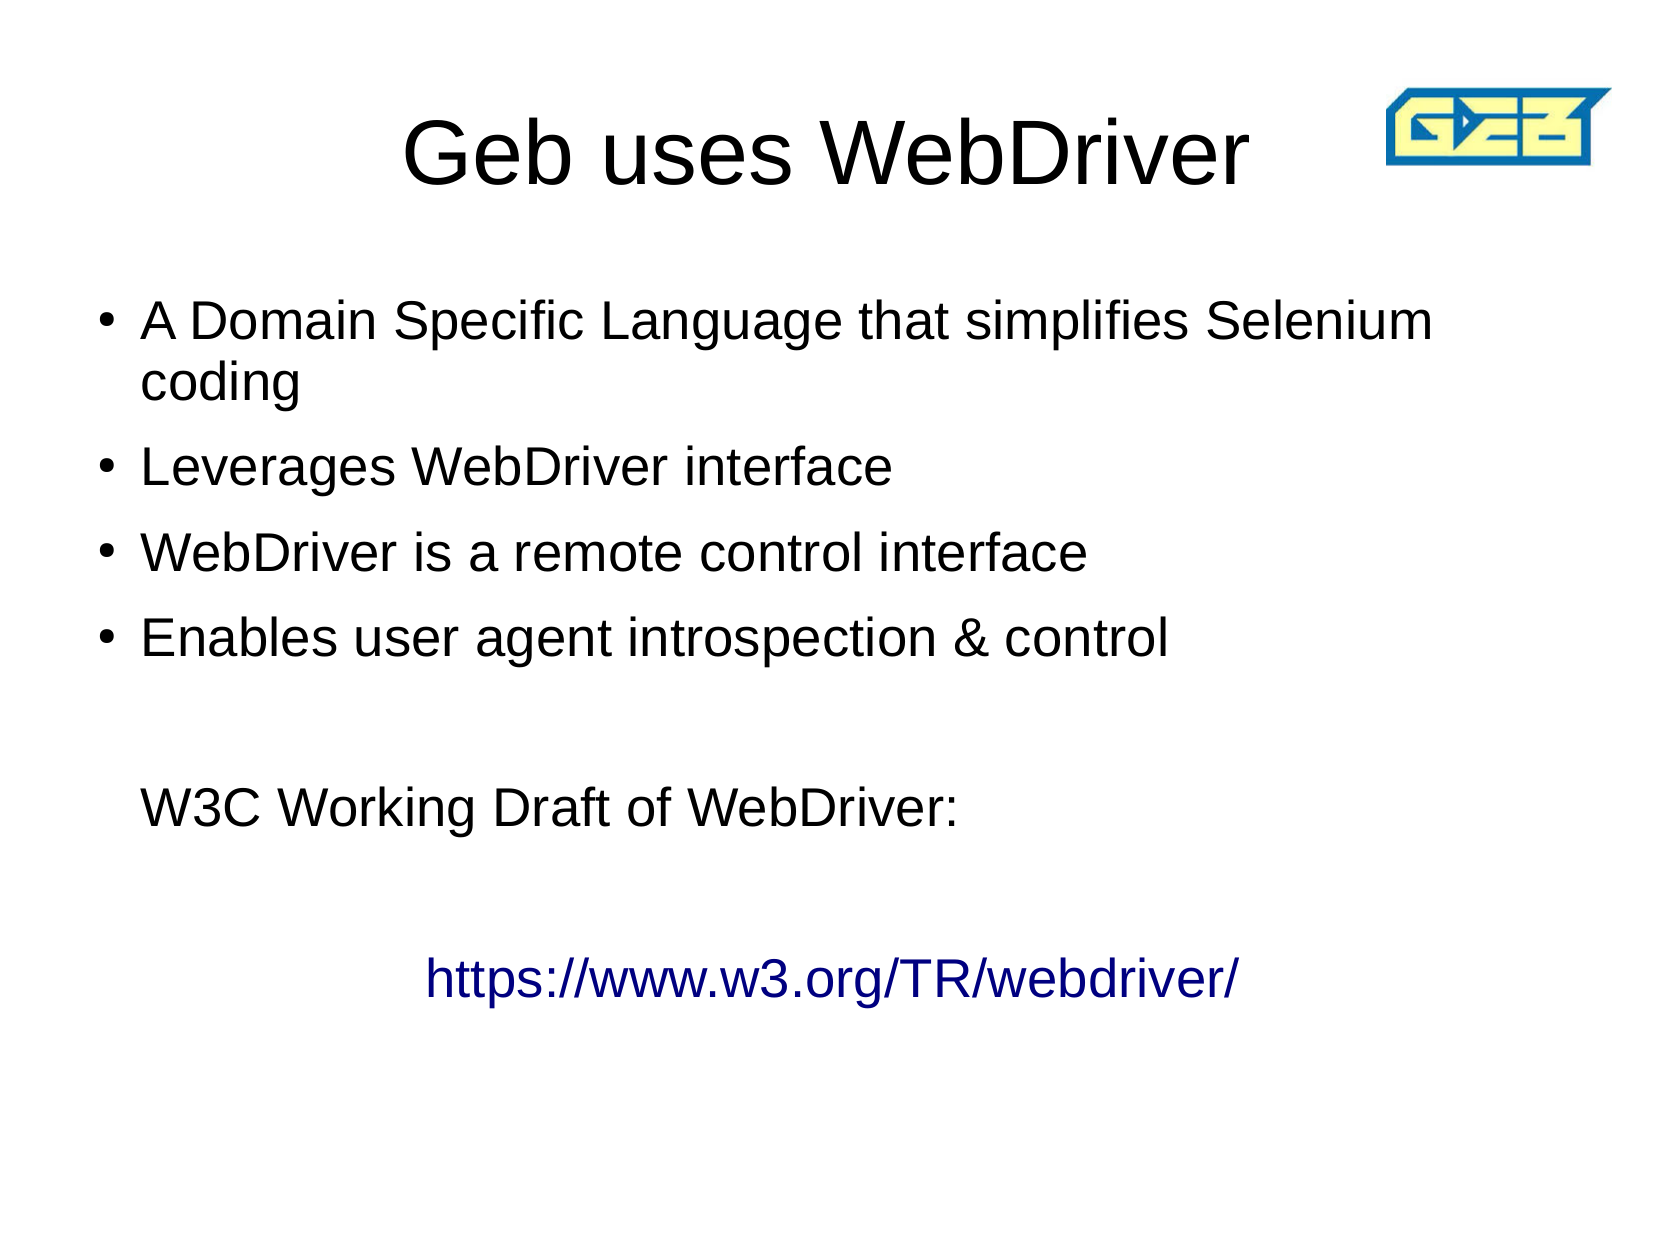

# Geb uses WebDriver
A Domain Specific Language that simplifies Selenium coding
Leverages WebDriver interface
WebDriver is a remote control interface
Enables user agent introspection & control
W3C Working Draft of WebDriver:
https://www.w3.org/TR/webdriver/